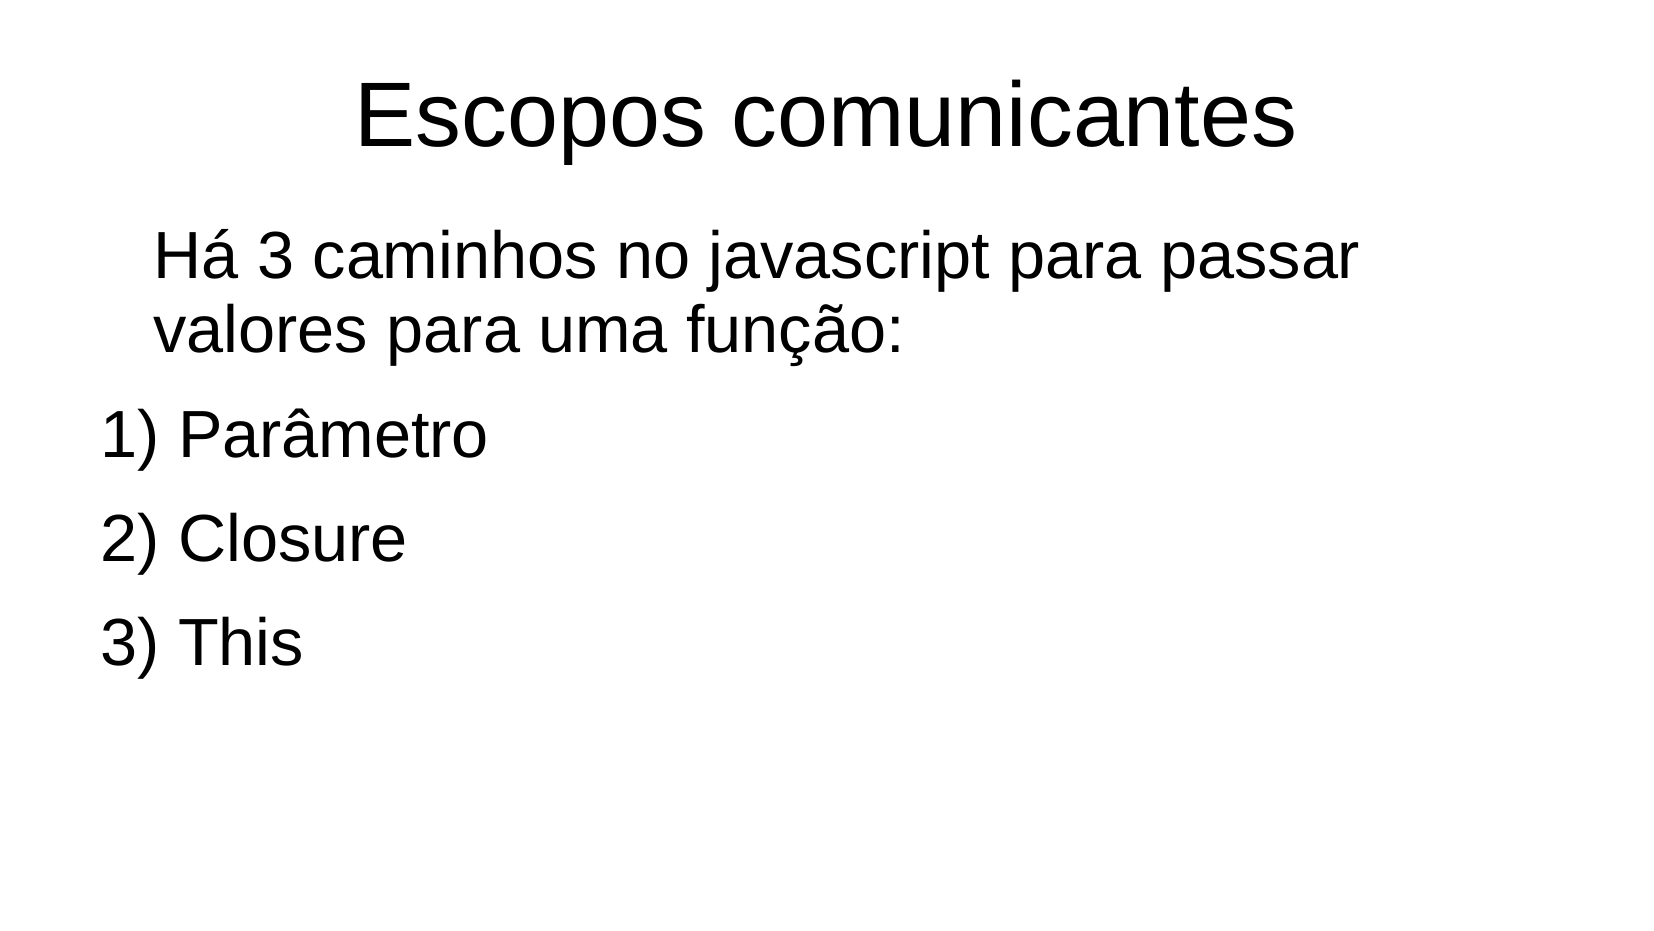

# Escopos comunicantes
Há 3 caminhos no javascript para passar valores para uma função:
 Parâmetro
 Closure
 This